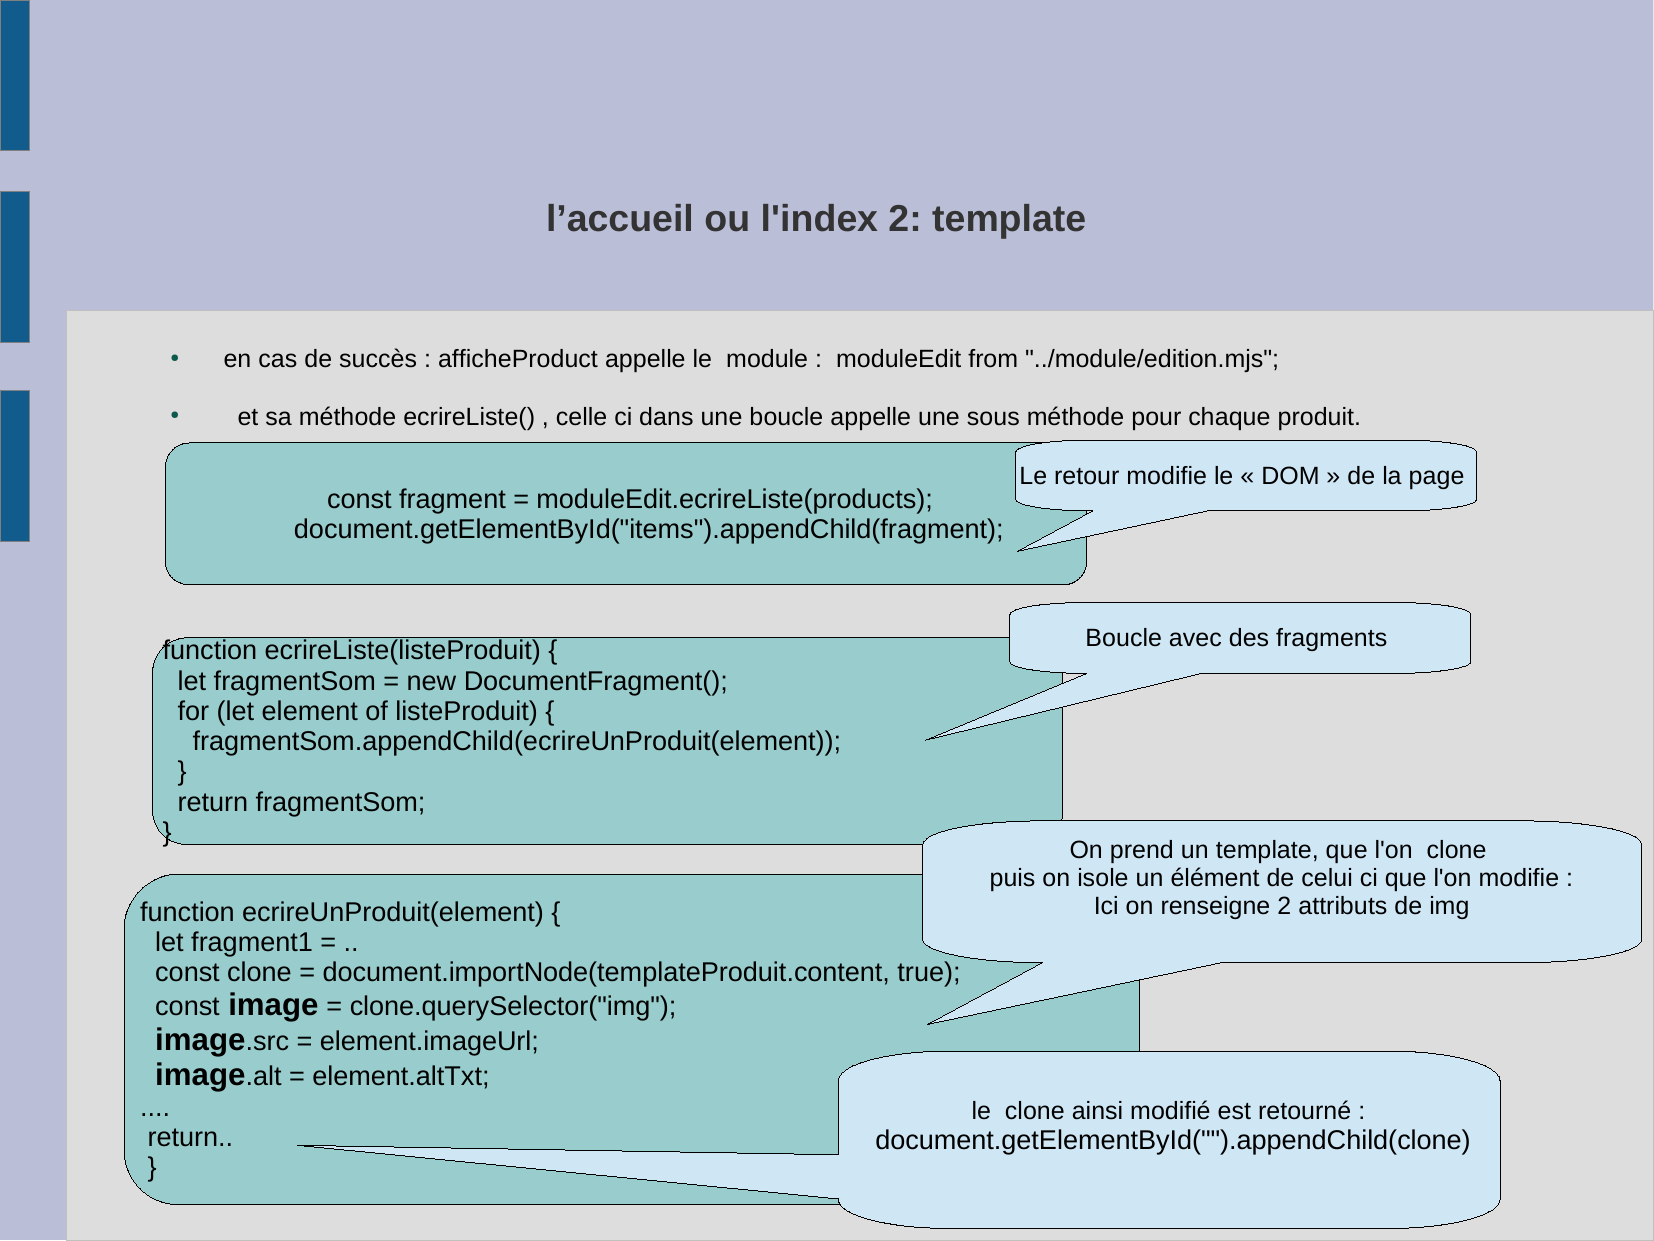

# l’accueil ou l'index 2: template
en cas de succès : afficheProduct appelle le module : moduleEdit from "../module/edition.mjs";
 et sa méthode ecrireListe() , celle ci dans une boucle appelle une sous méthode pour chaque produit.
Le retour modifie le « DOM » de la page
 const fragment = moduleEdit.ecrireListe(products);
 document.getElementById("items").appendChild(fragment);
Boucle avec des fragments
function ecrireListe(listeProduit) {
 let fragmentSom = new DocumentFragment();
 for (let element of listeProduit) {
 fragmentSom.appendChild(ecrireUnProduit(element));
 }
 return fragmentSom;
}
On prend un template, que l'on clone
puis on isole un élément de celui ci que l'on modifie :
Ici on renseigne 2 attributs de img
function ecrireUnProduit(element) {
 let fragment1 = ..
 const clone = document.importNode(templateProduit.content, true);
 const image = clone.querySelector("img");
 image.src = element.imageUrl;
 image.alt = element.altTxt;
....
 return..
 }
le clone ainsi modifié est retourné :
 document.getElementById("").appendChild(clone)